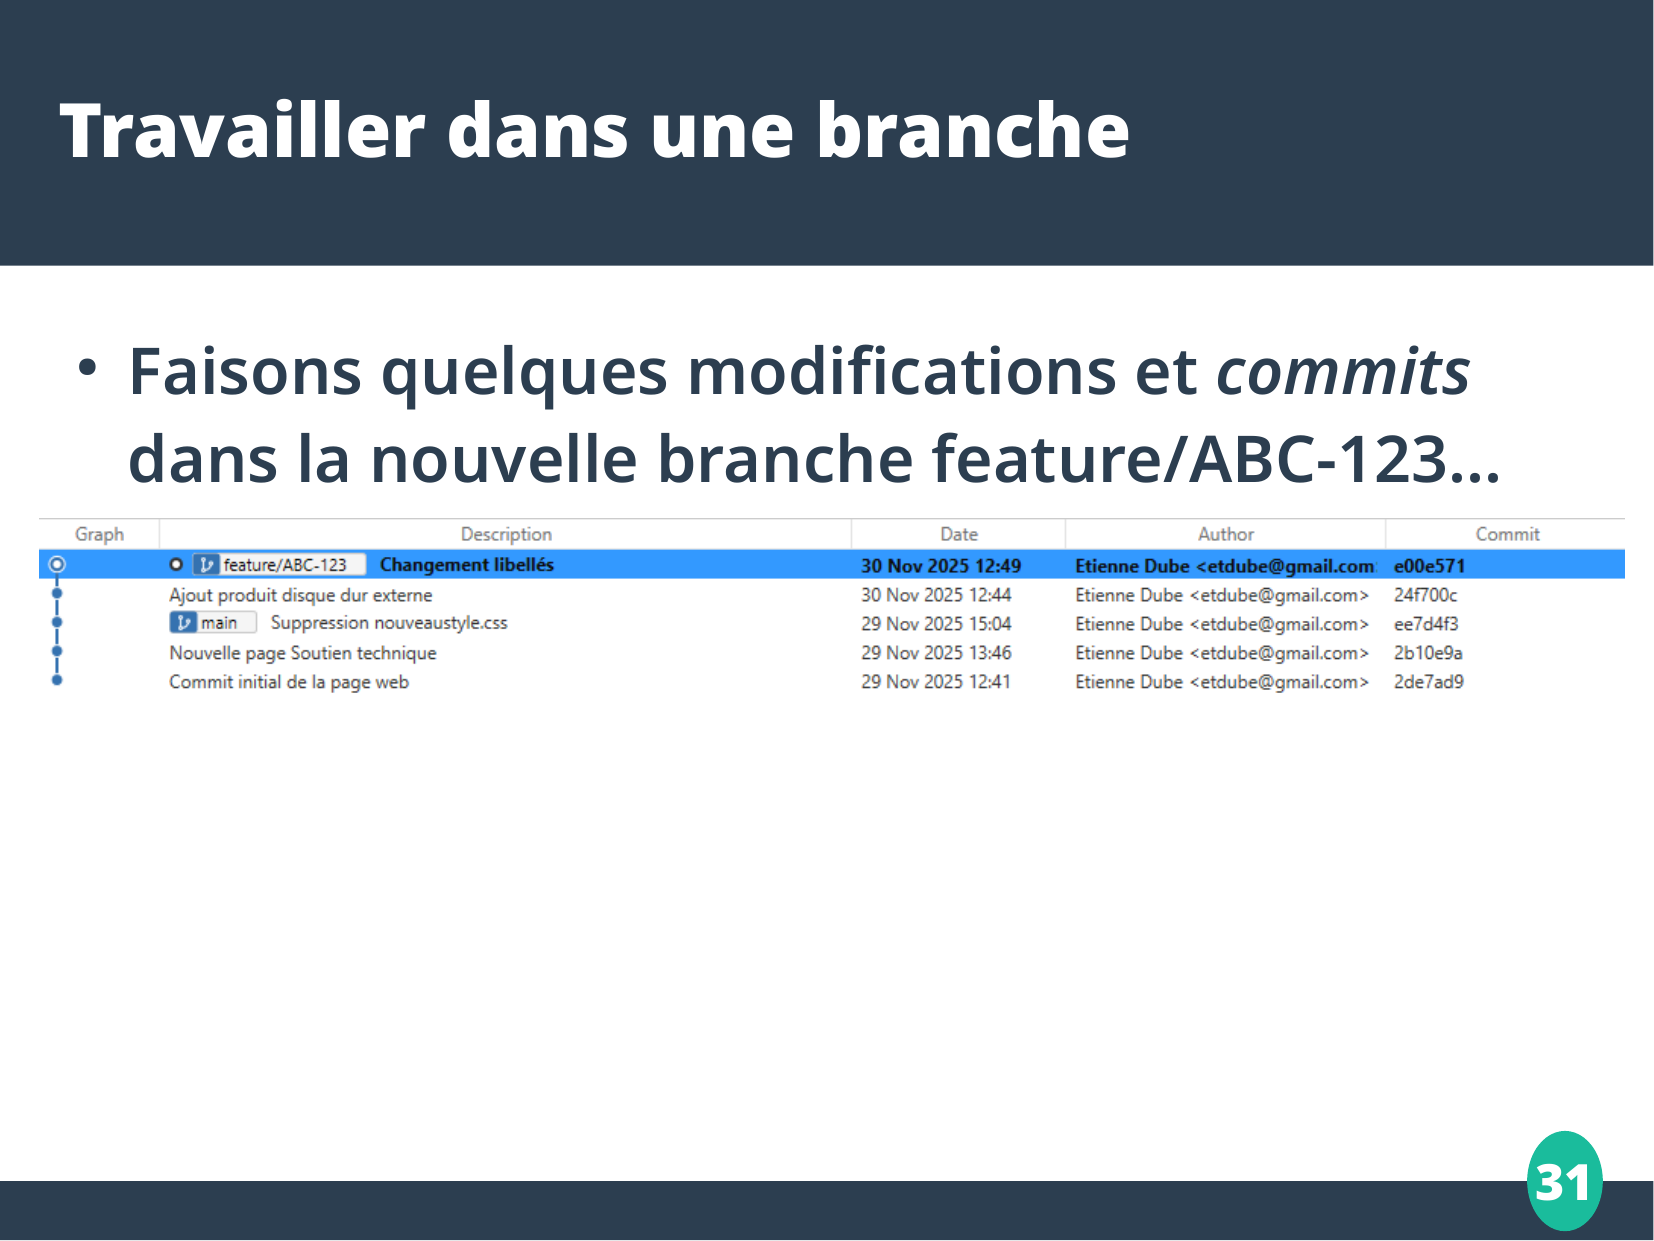

# Travailler dans une branche
Faisons quelques modifications et commits dans la nouvelle branche feature/ABC-123...